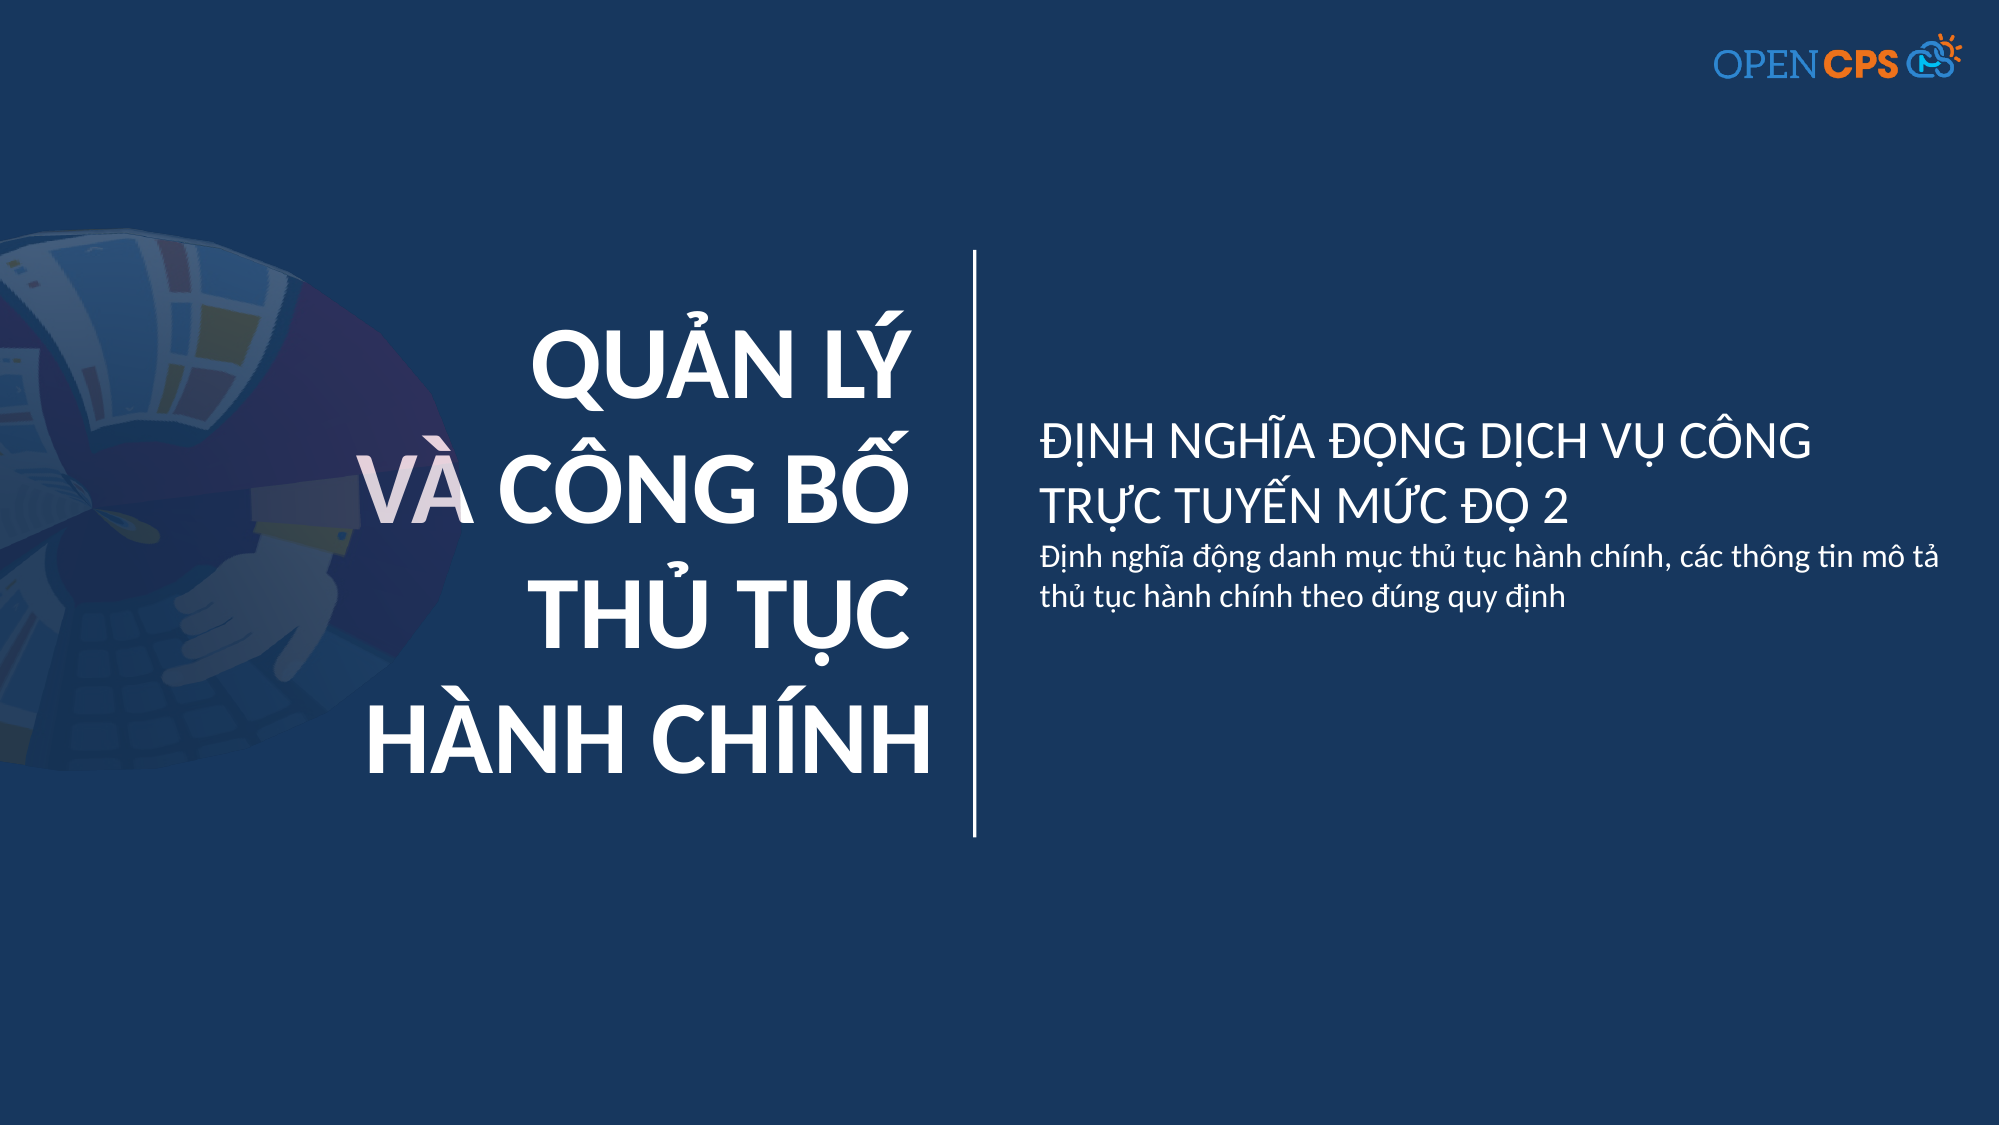

QUẢN LÝ
VÀ CÔNG BỐ
THỦ TỤC
HÀNH CHÍNH
ĐỊNH NGHĨA ĐỘNG DỊCH VỤ CÔNG TRỰC TUYẾN MỨC ĐỘ 2
Định nghĩa động danh mục thủ tục hành chính, các thông tin mô tả thủ tục hành chính theo đúng quy định